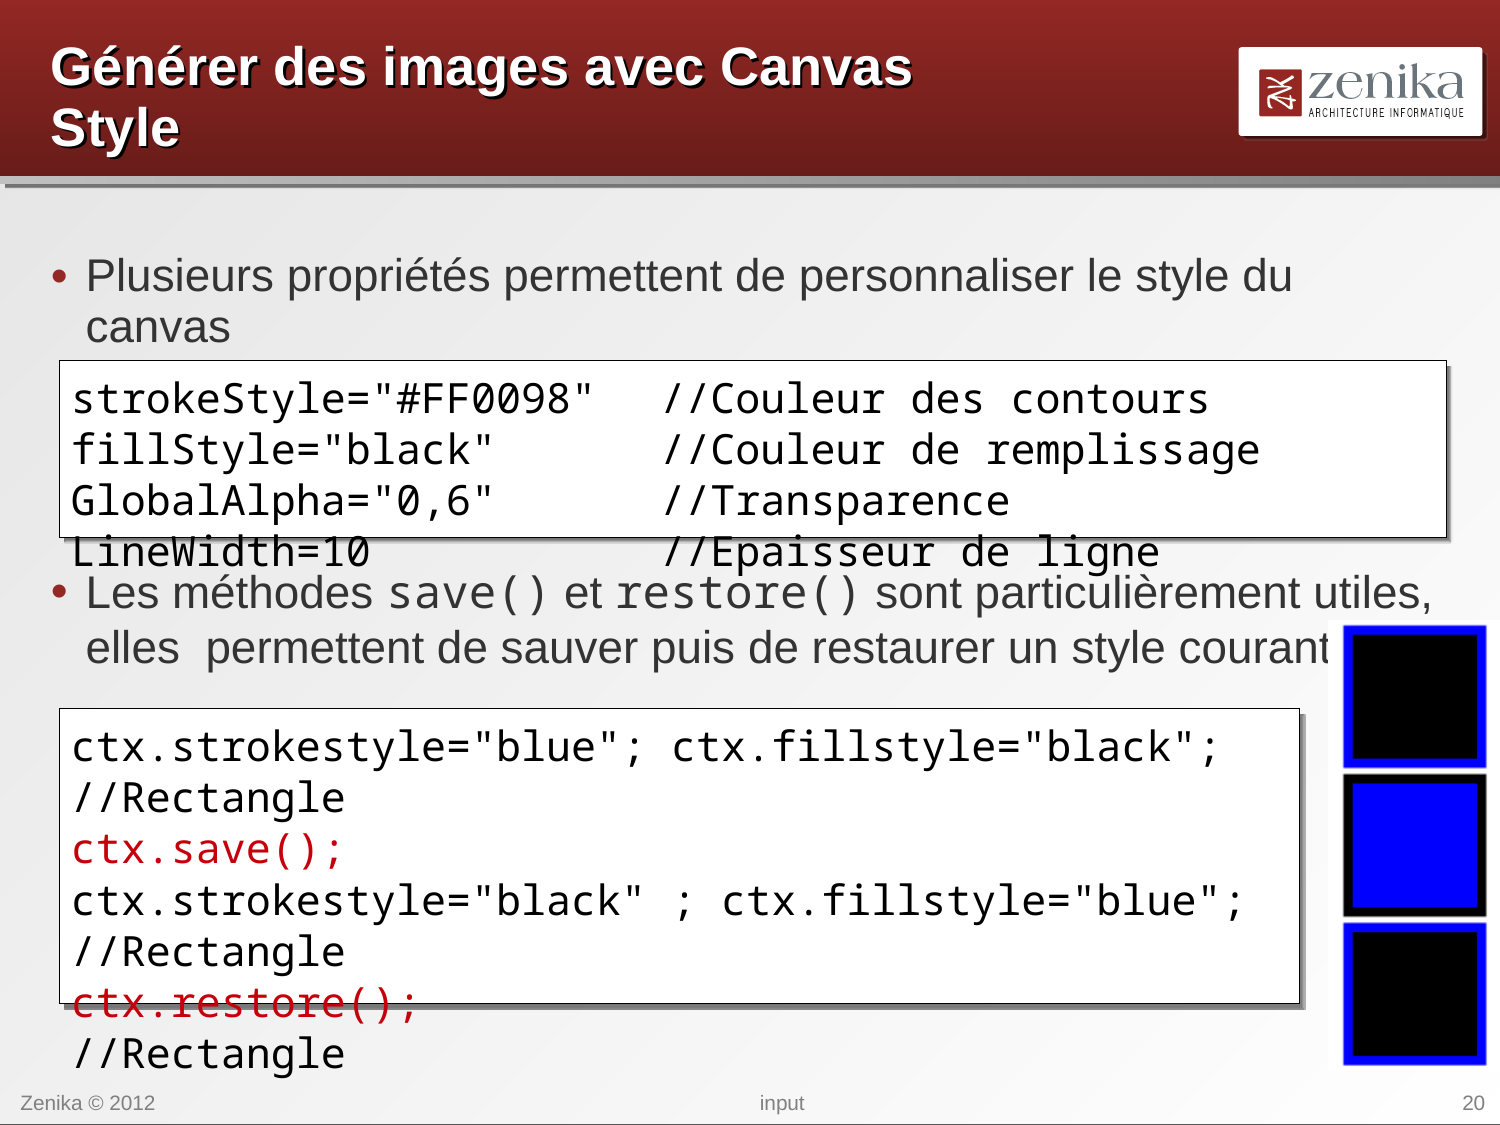

# Générer des images avec Canvas Style
Plusieurs propriétés permettent de personnaliser le style du canvas
Les méthodes save() et restore() sont particulièrement utiles, elles permettent de sauver puis de restaurer un style courant
strokeStyle="#FF0098" 	//Couleur des contours
fillStyle="black"			//Couleur de remplissage
GlobalAlpha="0,6"			//Transparence
LineWidth=10				//Epaisseur de ligne
ctx.strokestyle="blue"; ctx.fillstyle="black";
//Rectangle
ctx.save();
ctx.strokestyle="black" ; ctx.fillstyle="blue";
//Rectangle
ctx.restore();
//Rectangle